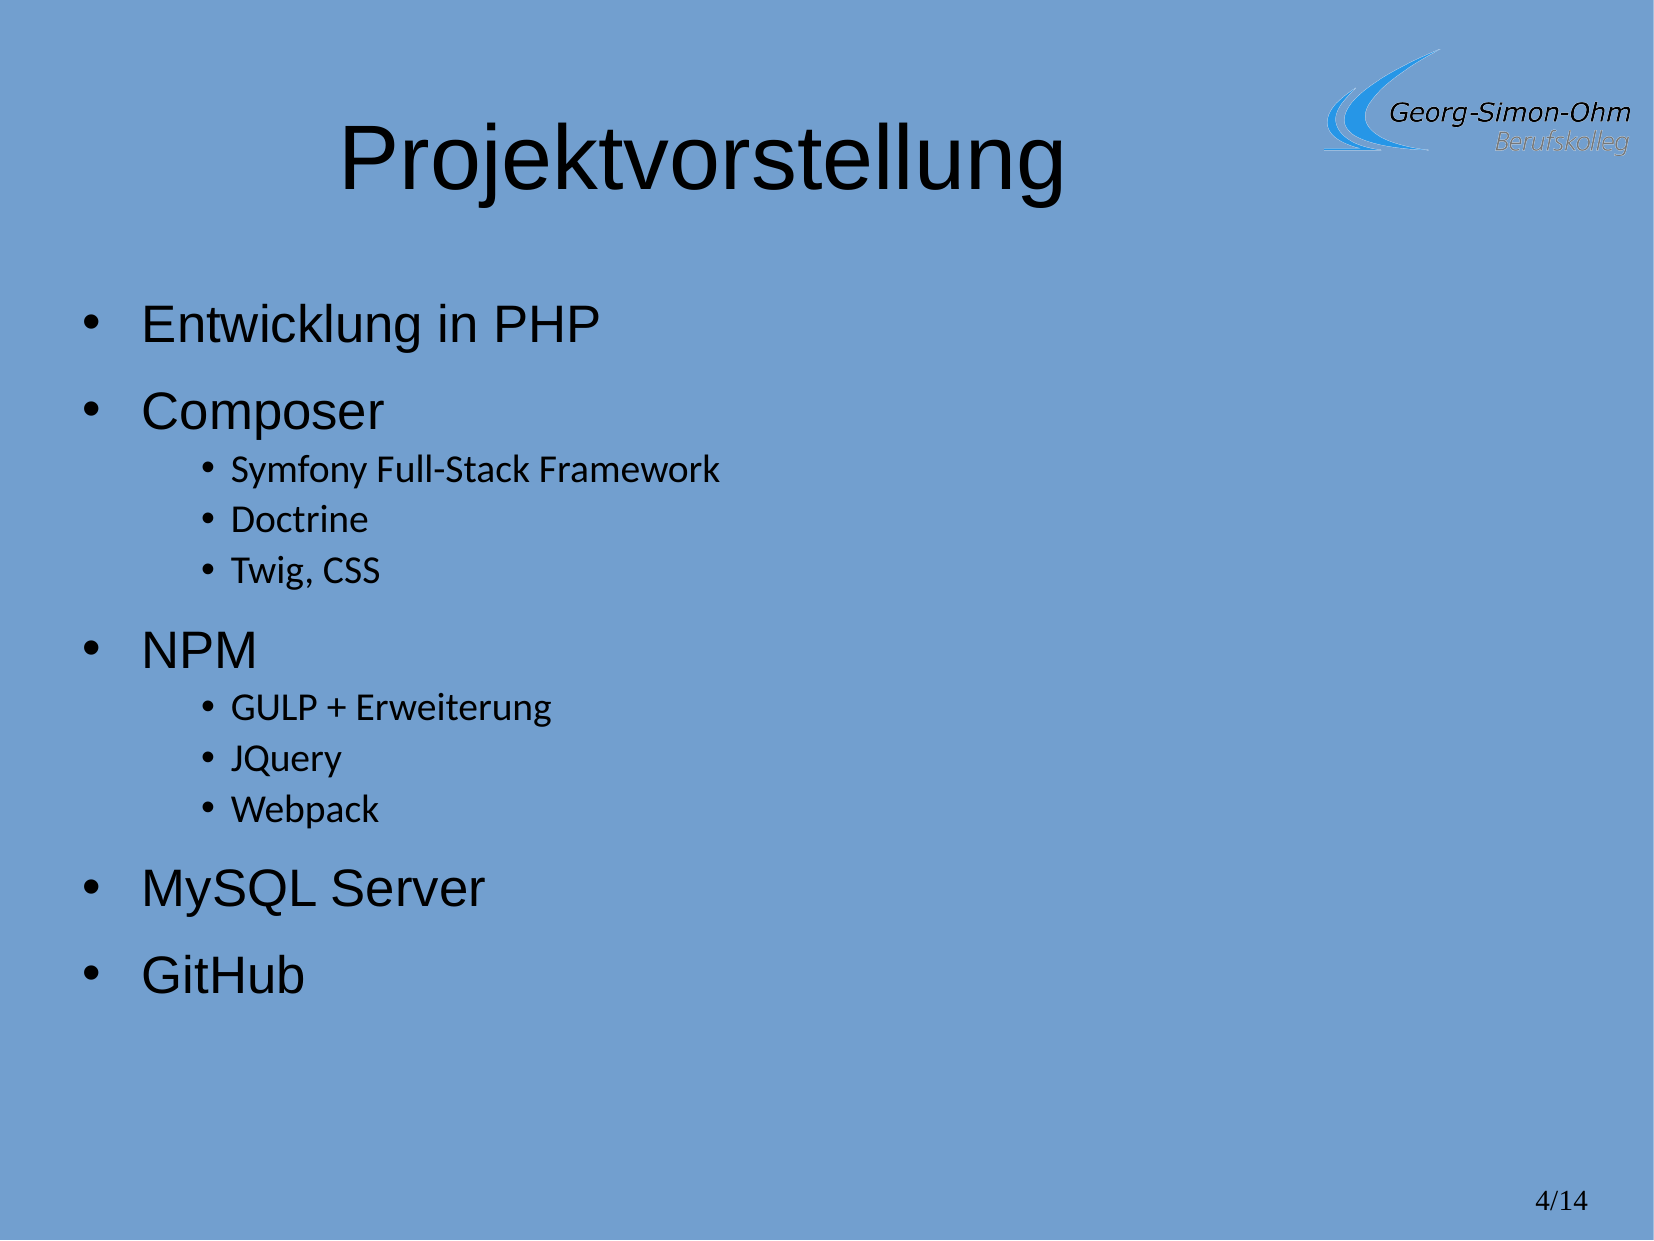

# Projektvorstellung
Entwicklung in PHP
Composer
Symfony Full-Stack Framework
Doctrine
Twig, CSS
NPM
GULP + Erweiterung
JQuery
Webpack
MySQL Server
GitHub